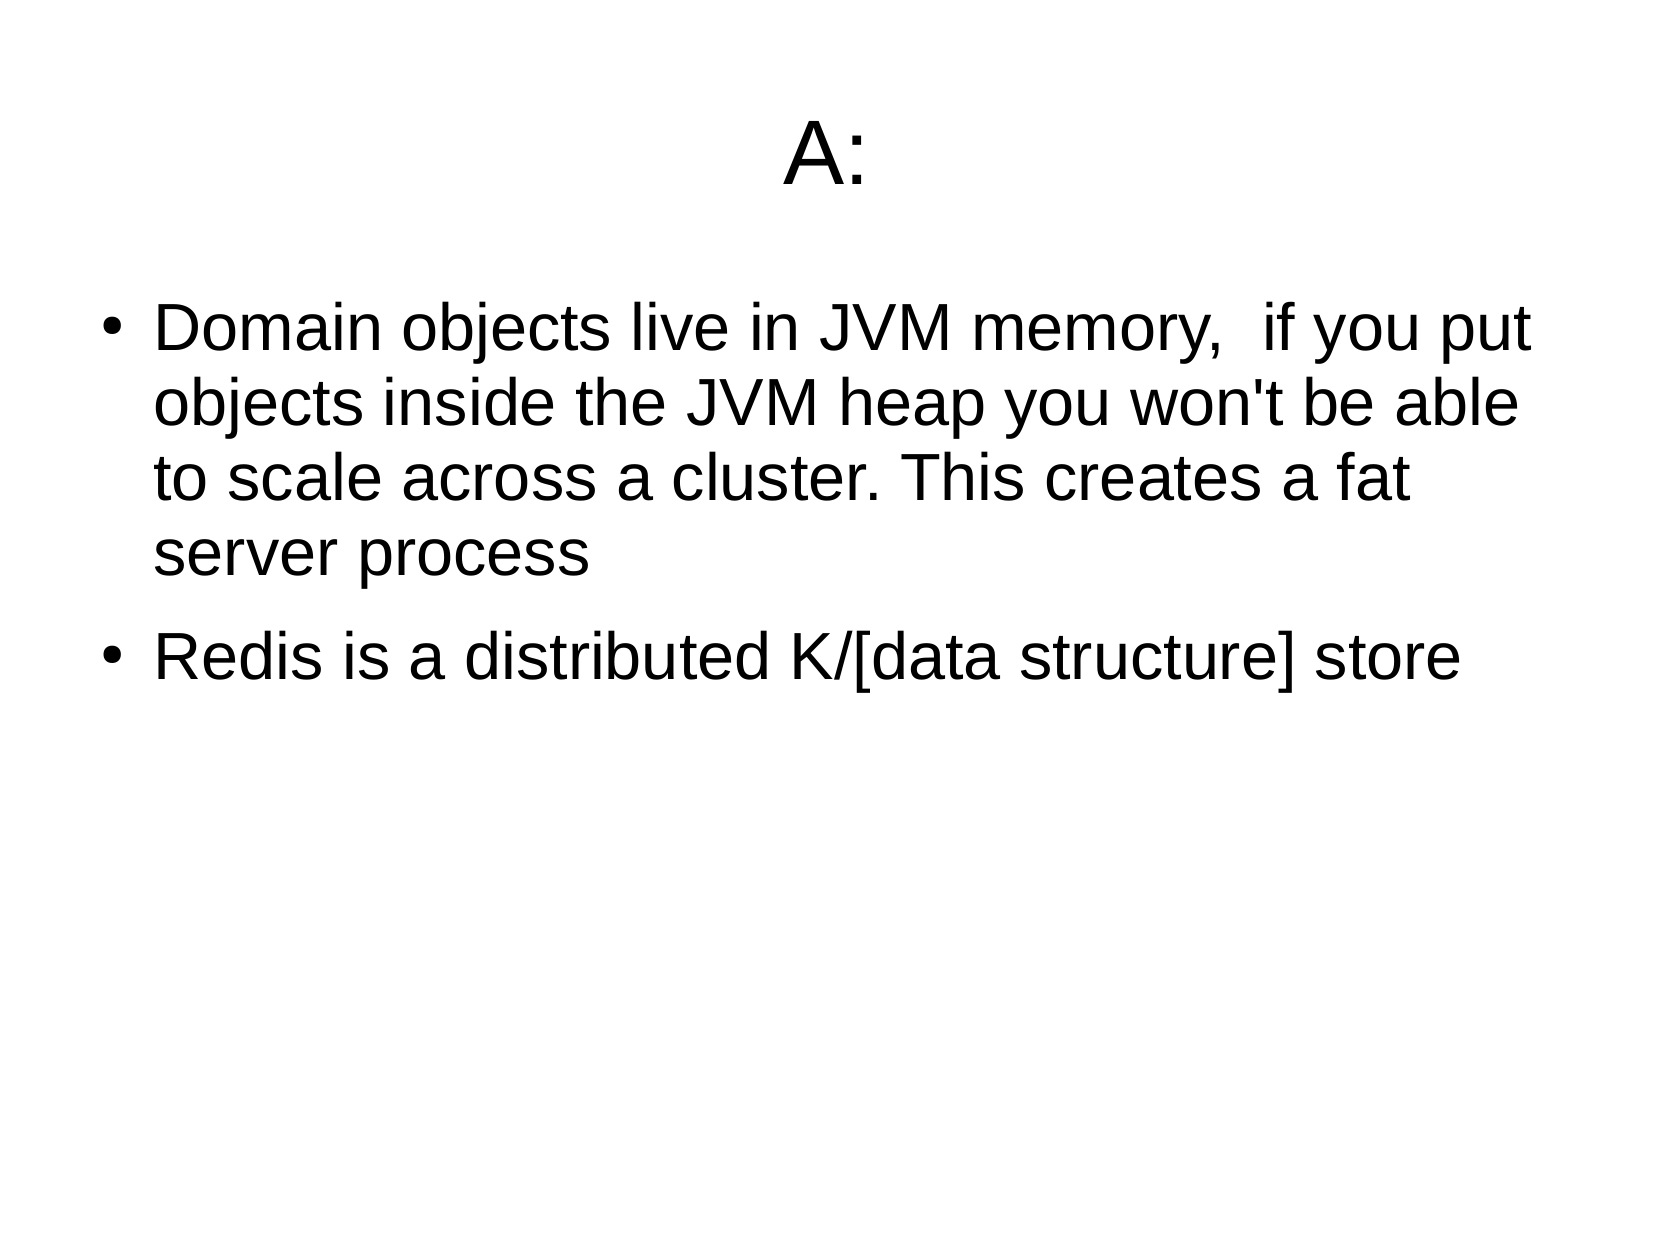

# A:
Domain objects live in JVM memory, if you put objects inside the JVM heap you won't be able to scale across a cluster. This creates a fat server process
Redis is a distributed K/[data structure] store